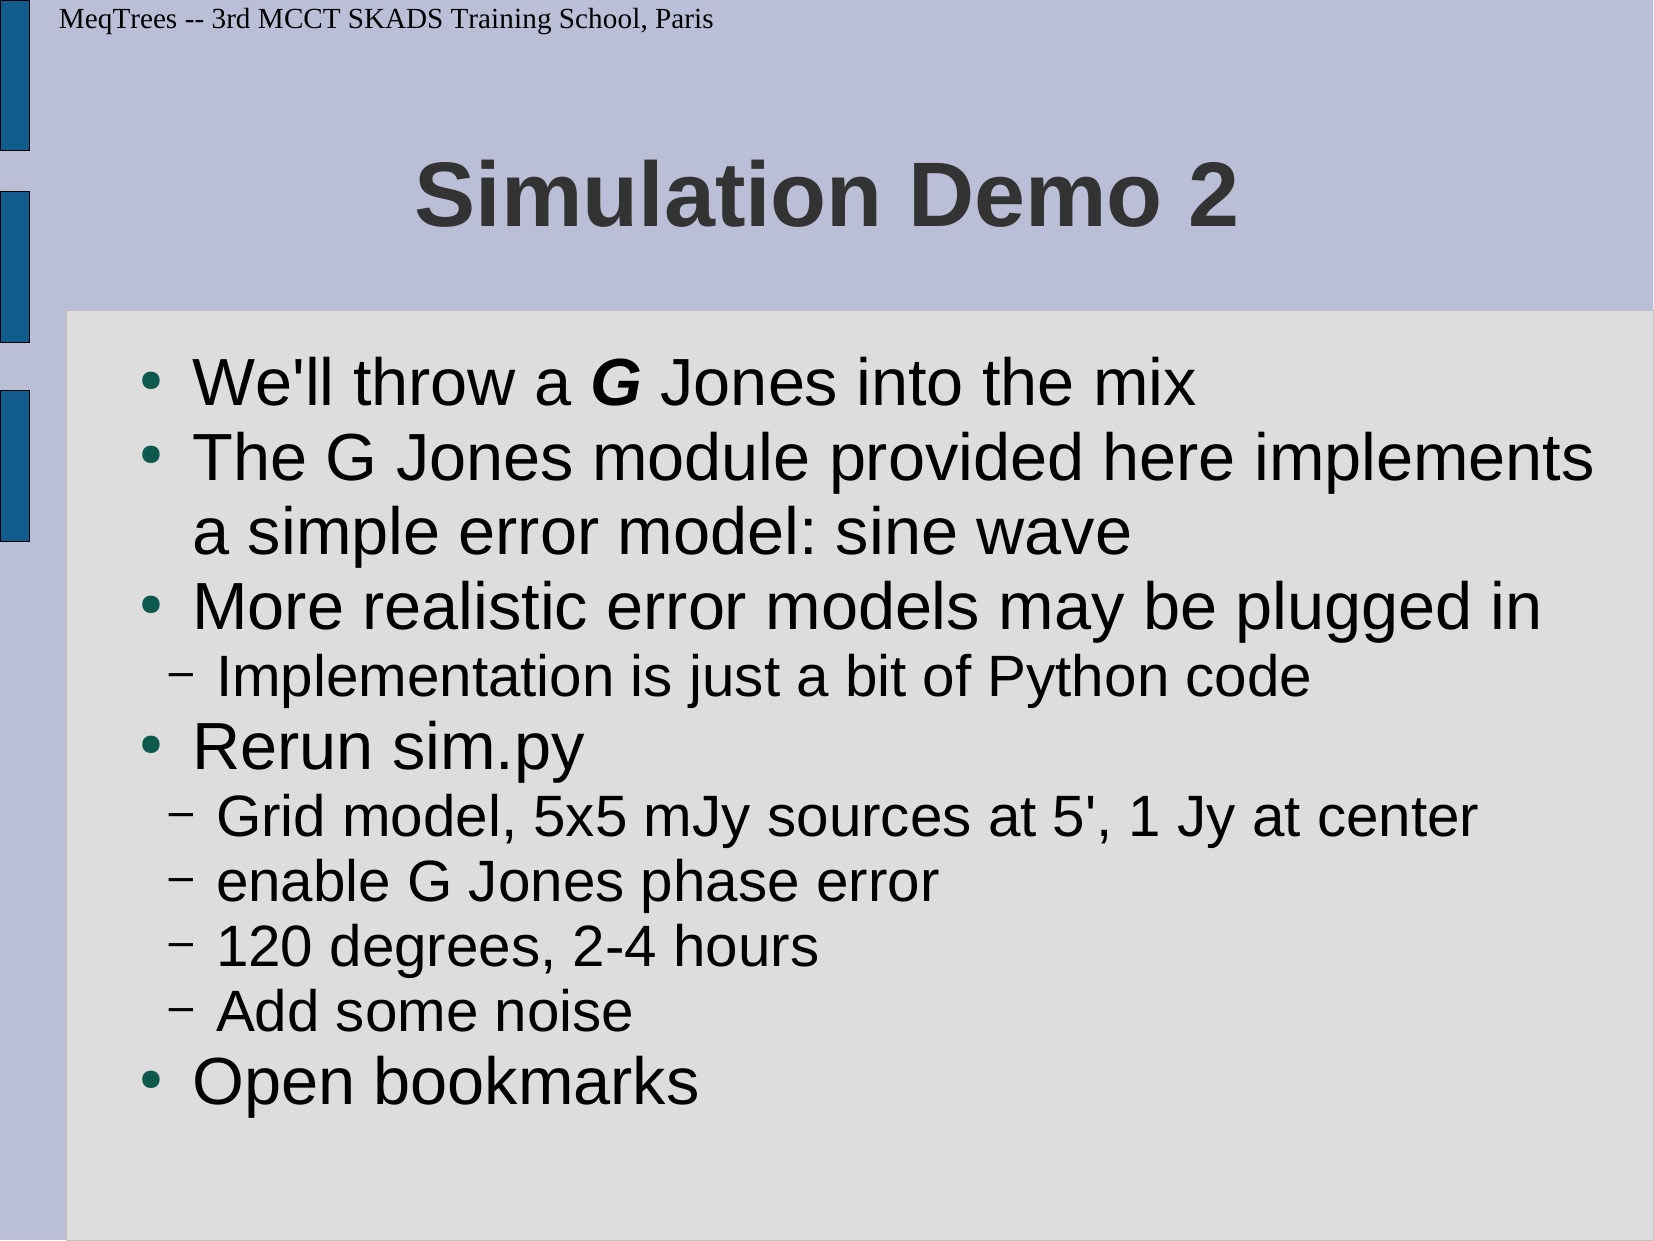

MeqTrees -- 3rd MCCT SKADS Training School, Paris
# Simulation Demo 2
We'll throw a G Jones into the mix
The G Jones module provided here implements a simple error model: sine wave
More realistic error models may be plugged in
Implementation is just a bit of Python code
Rerun sim.py
Grid model, 5x5 mJy sources at 5', 1 Jy at center
enable G Jones phase error
120 degrees, 2-4 hours
Add some noise
Open bookmarks